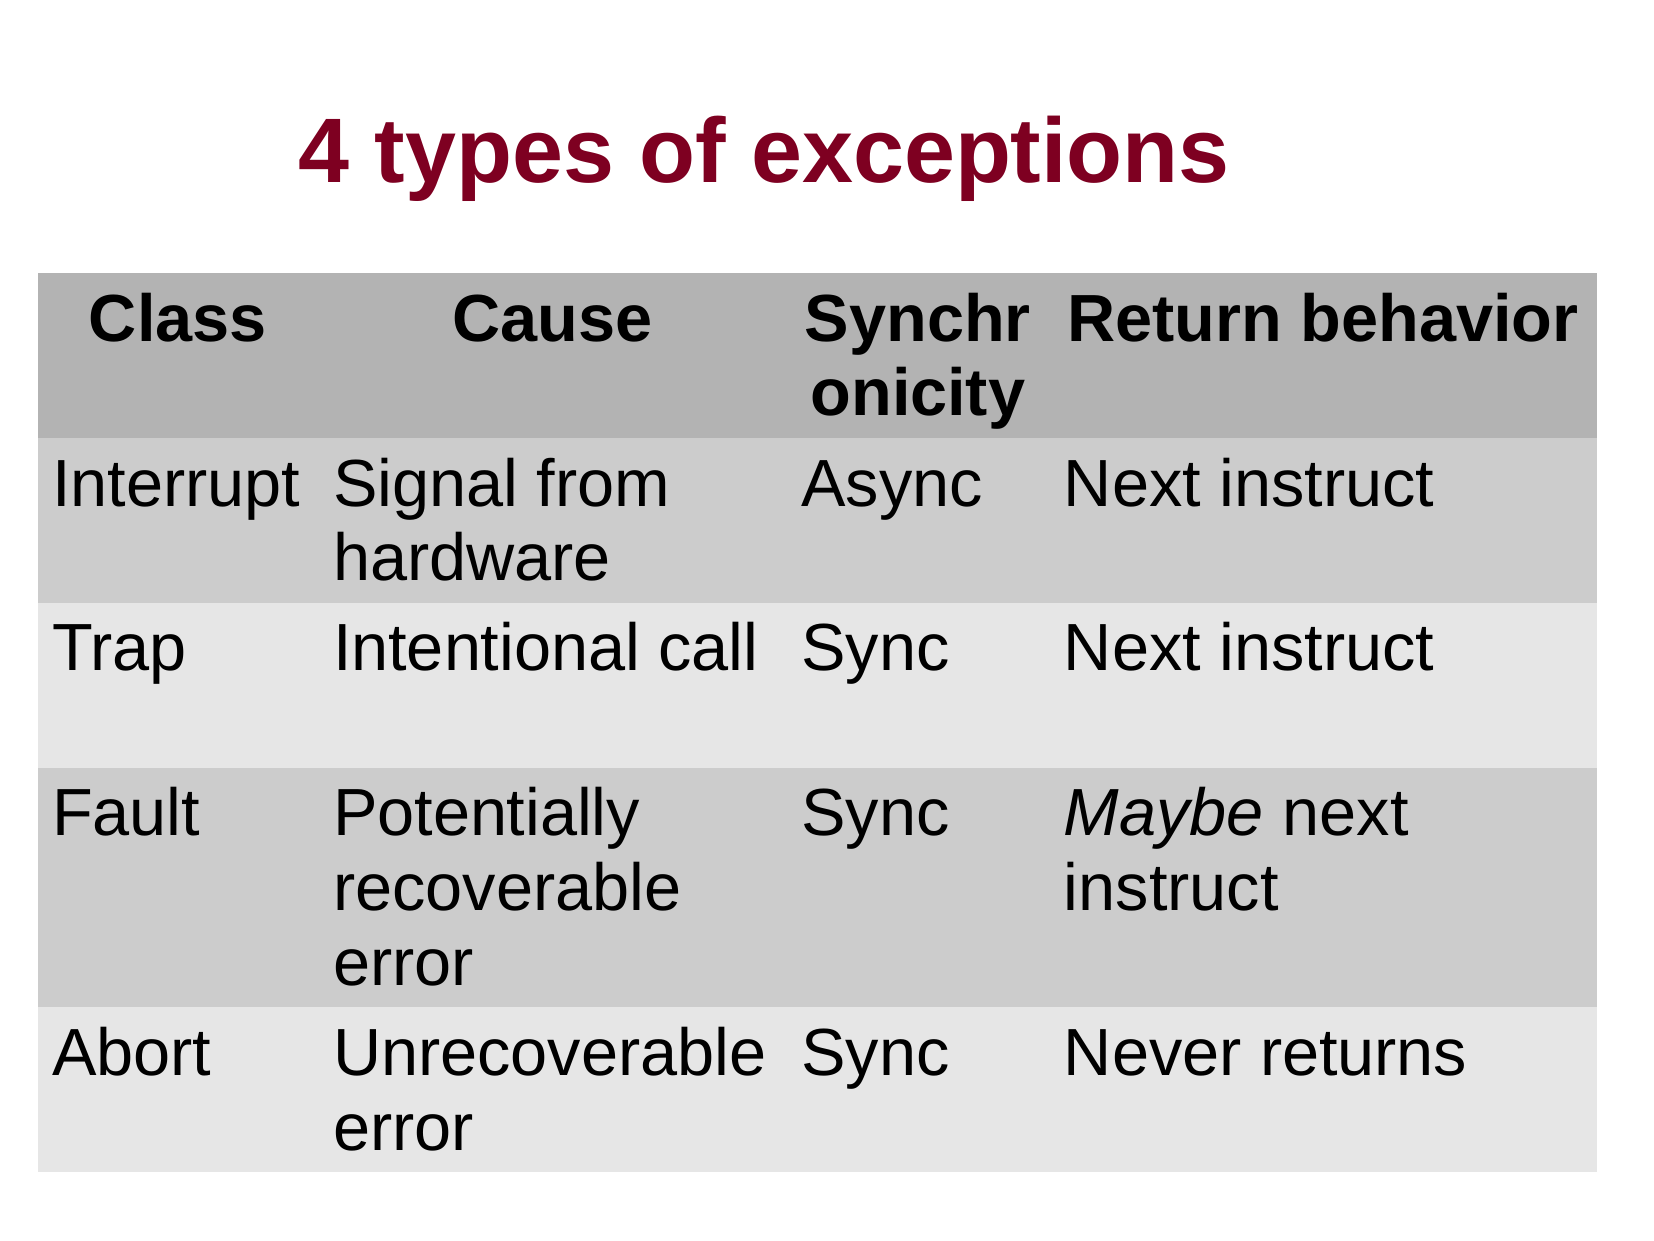

# 4 types of exceptions
| Class | Cause | Synchronicity | Return behavior |
| --- | --- | --- | --- |
| Interrupt | Signal from hardware | Async | Next instruct |
| Trap | Intentional call | Sync | Next instruct |
| Fault | Potentially recoverable error | Sync | Maybe next instruct |
| Abort | Unrecoverable error | Sync | Never returns |